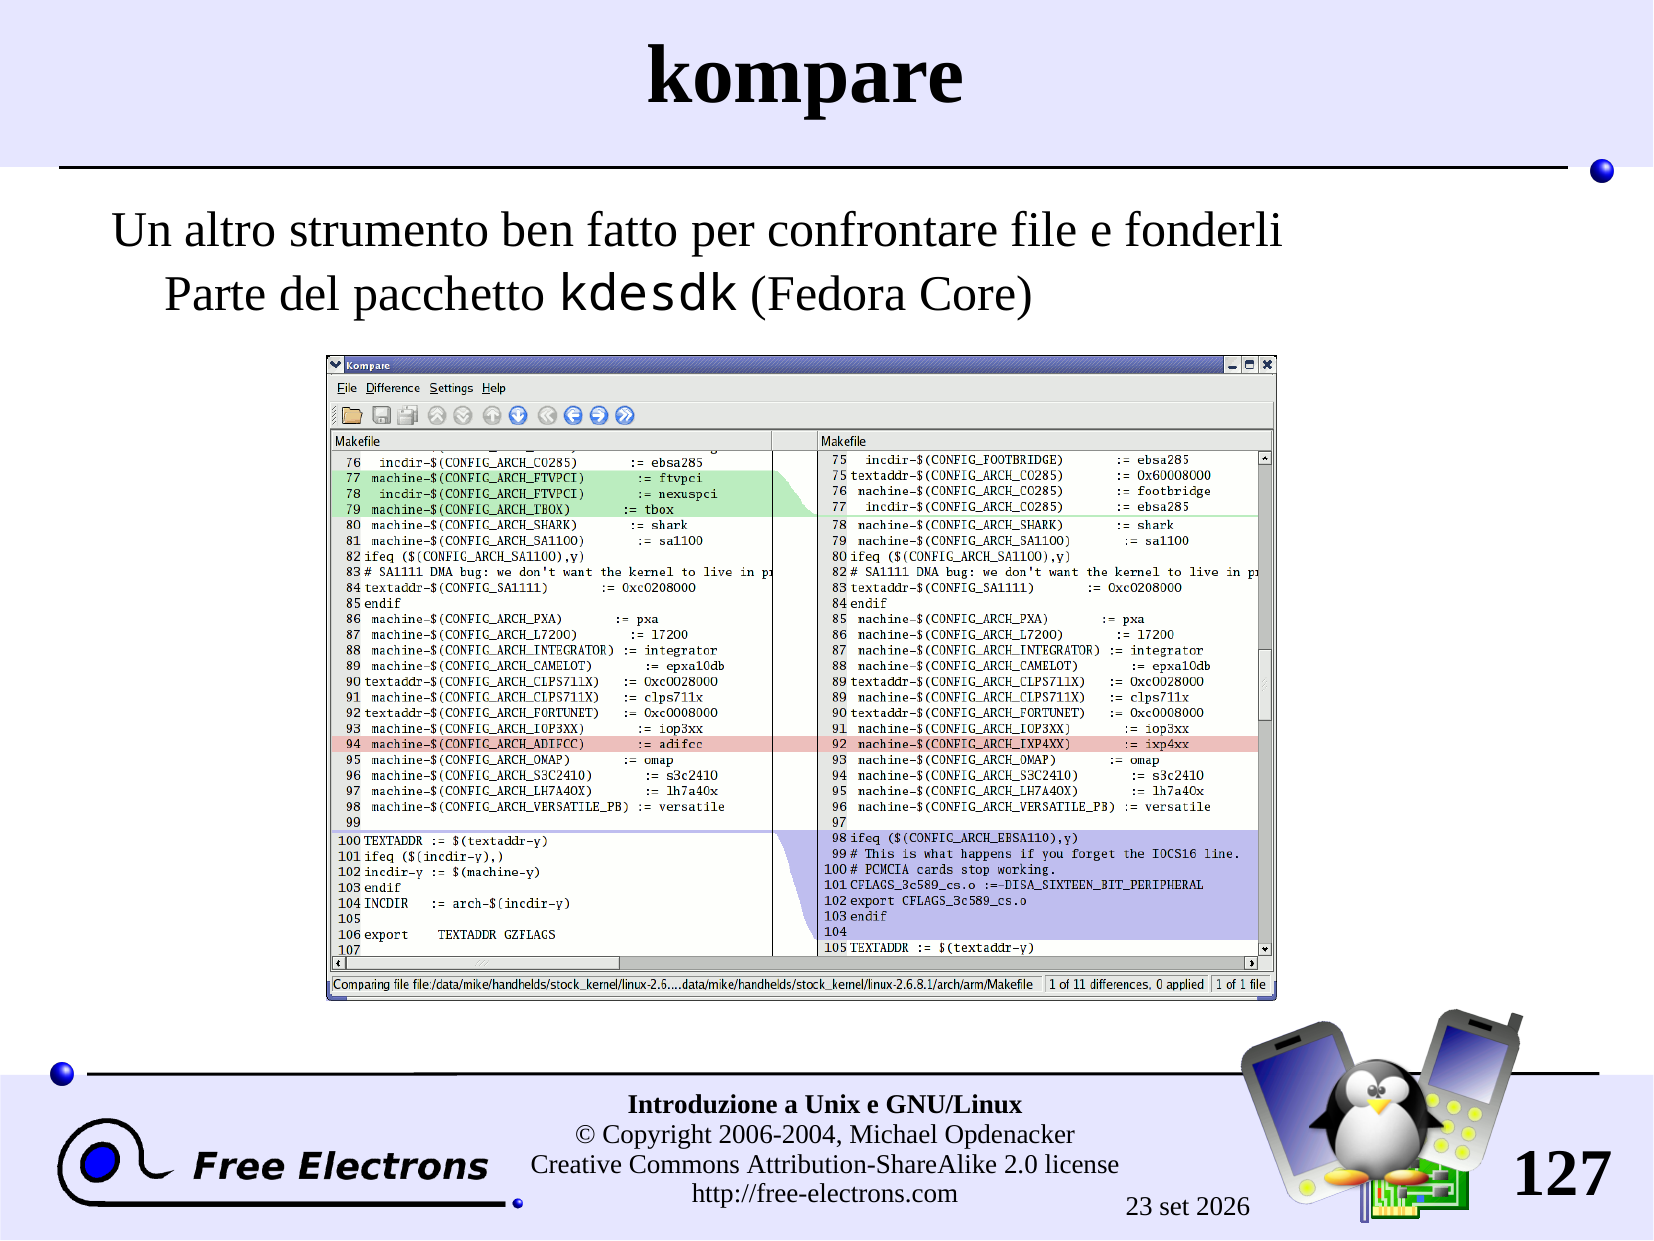

# kompare
Un altro strumento ben fatto per confrontare file e fonderli
Parte del pacchetto kdesdk (Fedora Core)